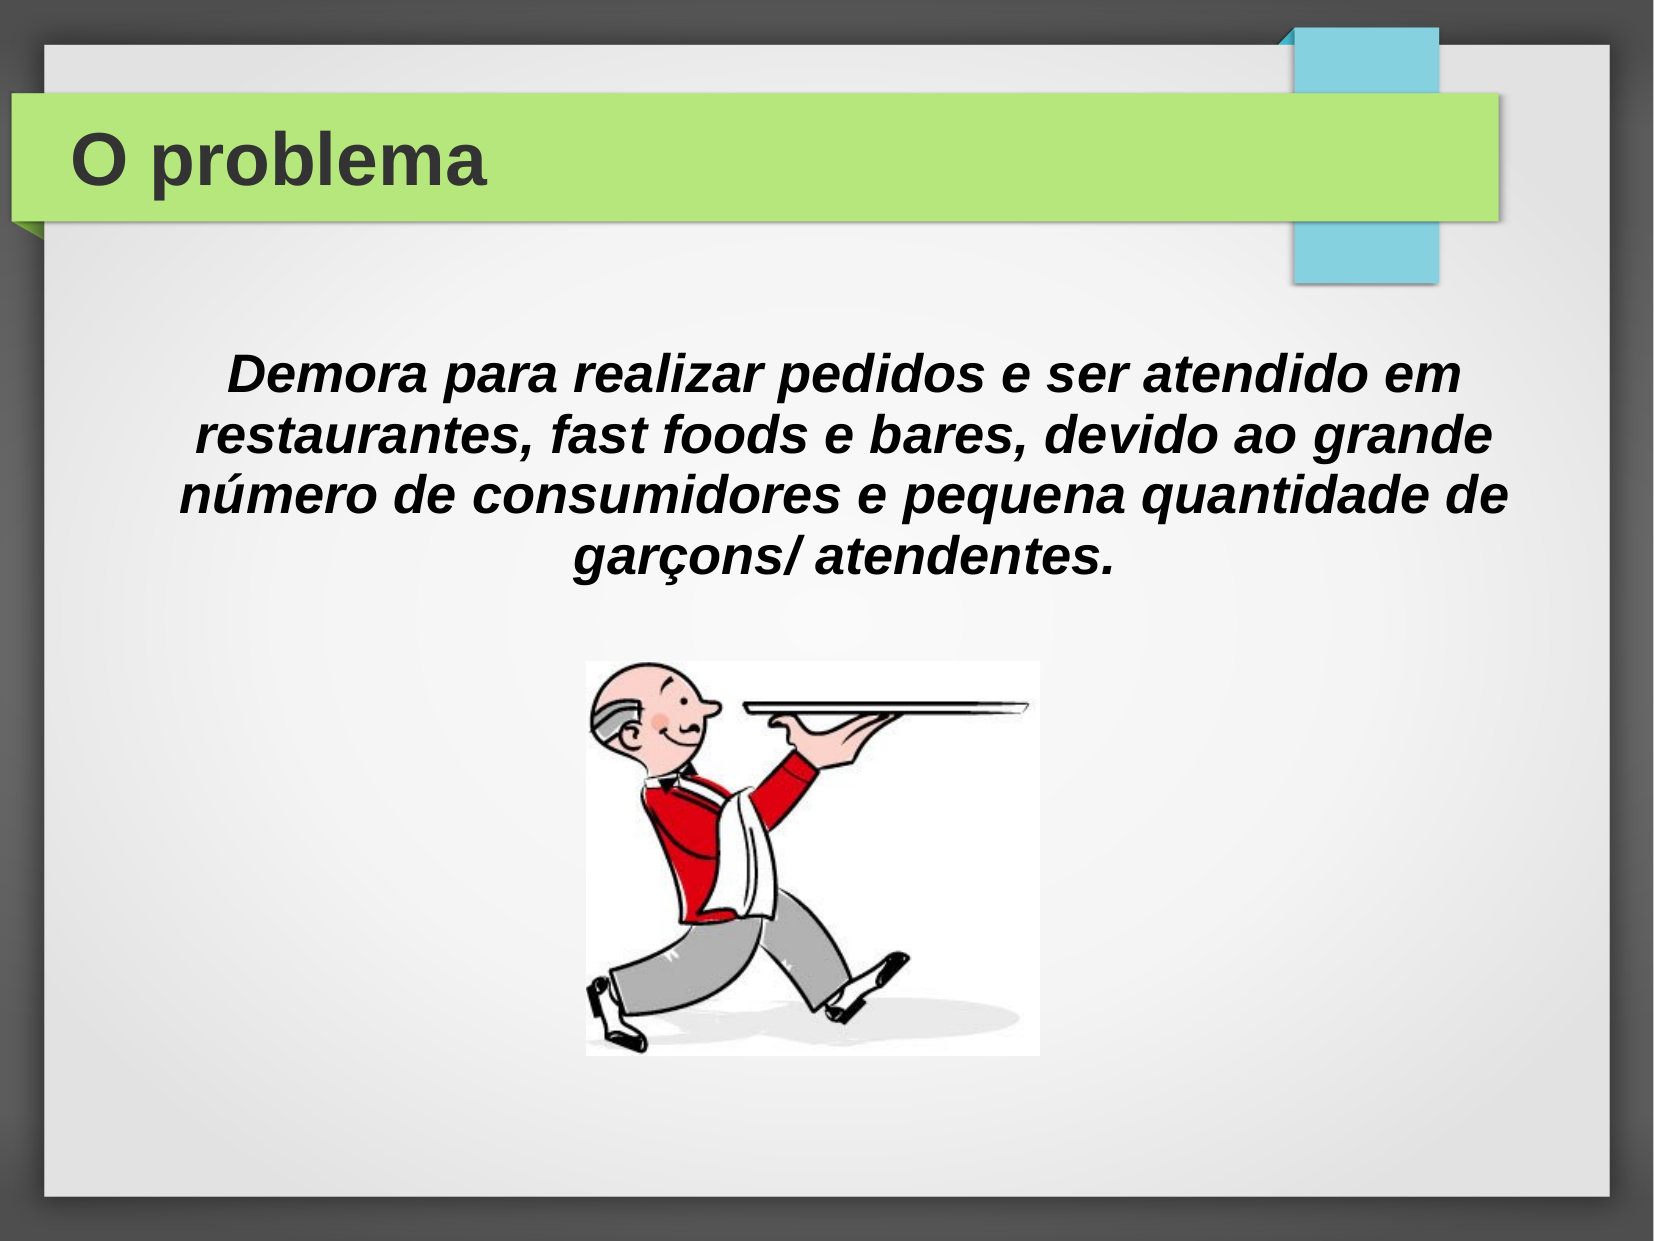

# O problema
Demora para realizar pedidos e ser atendido em restaurantes, fast foods e bares, devido ao grande número de consumidores e pequena quantidade de garçons/ atendentes.